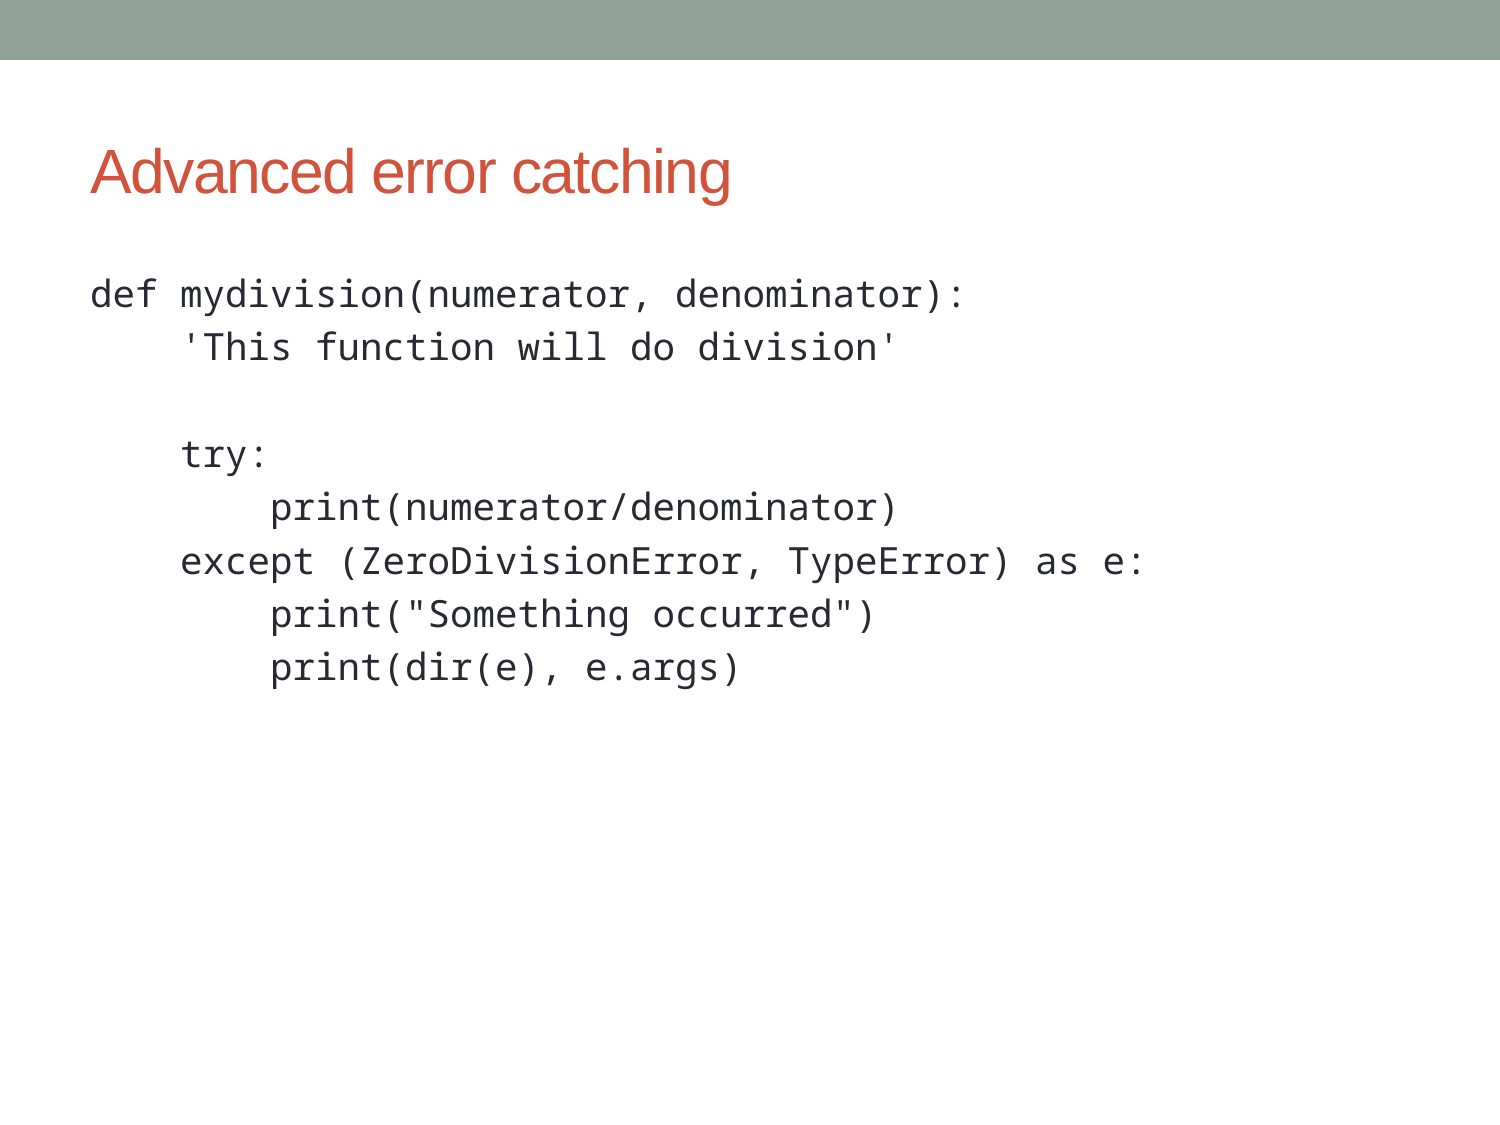

# Advanced error catching
def mydivision(numerator, denominator):
 'This function will do division'
 try:
 print(numerator/denominator)
 except (ZeroDivisionError, TypeError) as e:
 print("Something occurred")
 print(dir(e), e.args)